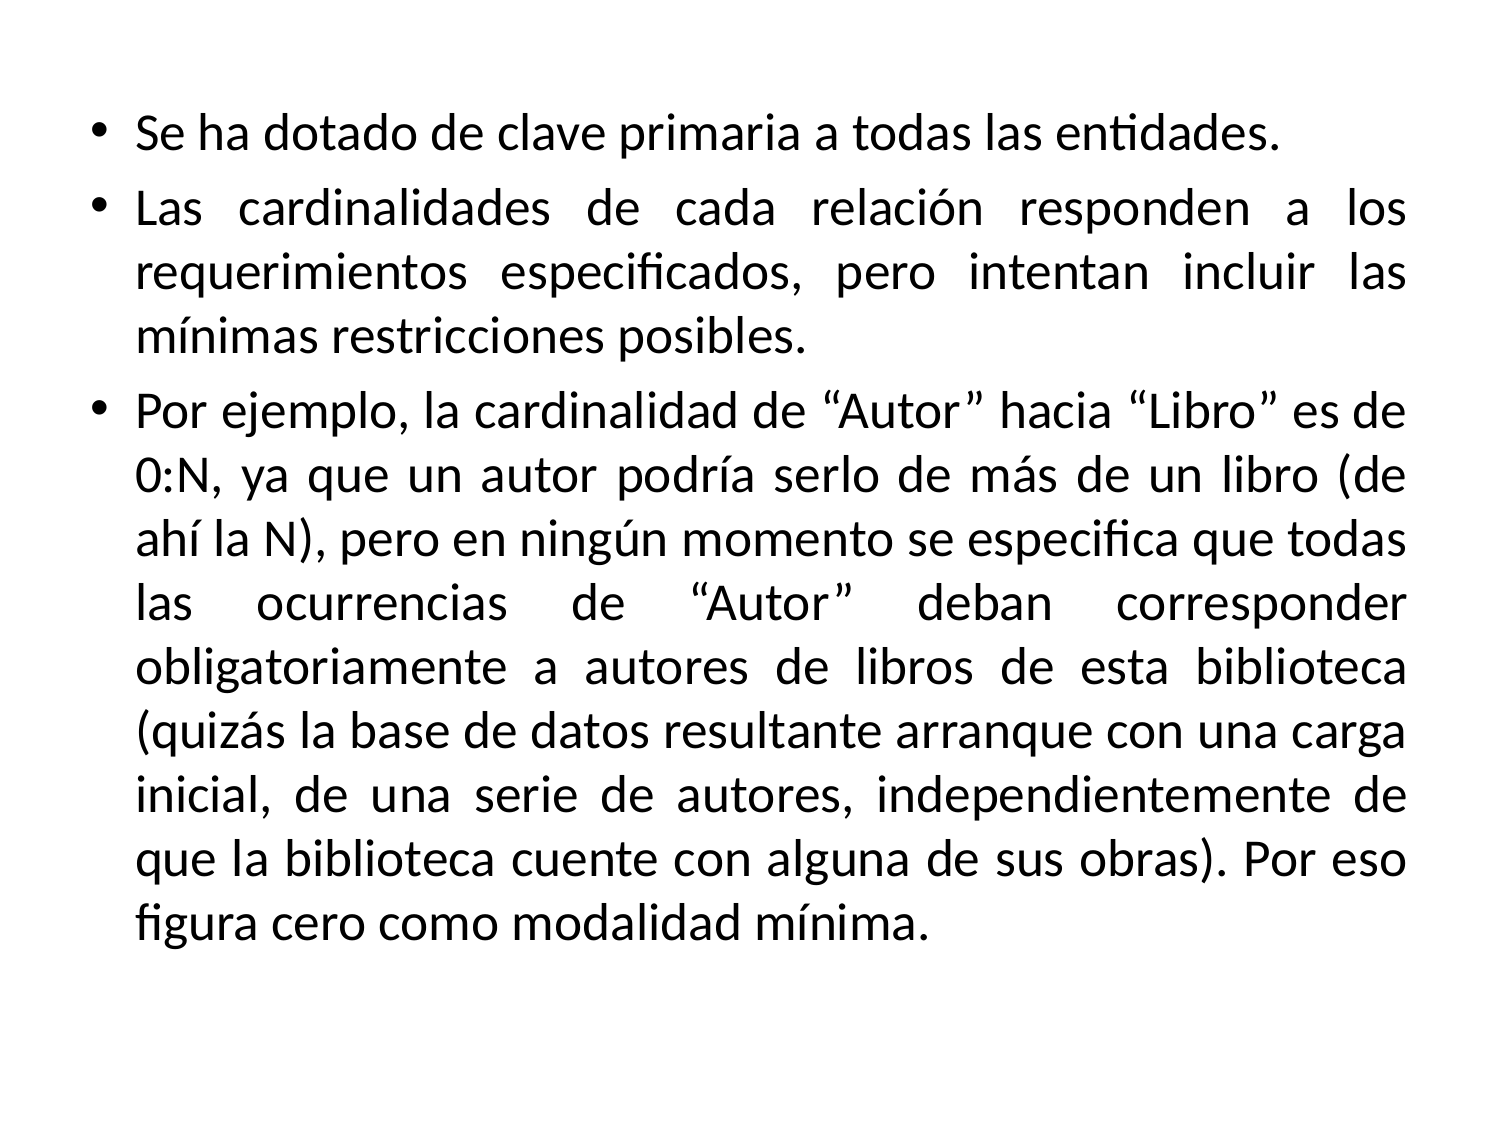

# Se ha dotado de clave primaria a todas las entidades.
Las cardinalidades de cada relación responden a los requerimientos especificados, pero intentan incluir las mínimas restricciones posibles.
Por ejemplo, la cardinalidad de “Autor” hacia “Libro” es de 0:N, ya que un autor podría serlo de más de un libro (de ahí la N), pero en ningún momento se especifica que todas las ocurrencias de “Autor” deban corresponder obligatoriamente a autores de libros de esta biblioteca (quizás la base de datos resultante arranque con una carga inicial, de una serie de autores, independientemente de que la biblioteca cuente con alguna de sus obras). Por eso figura cero como modalidad mínima.